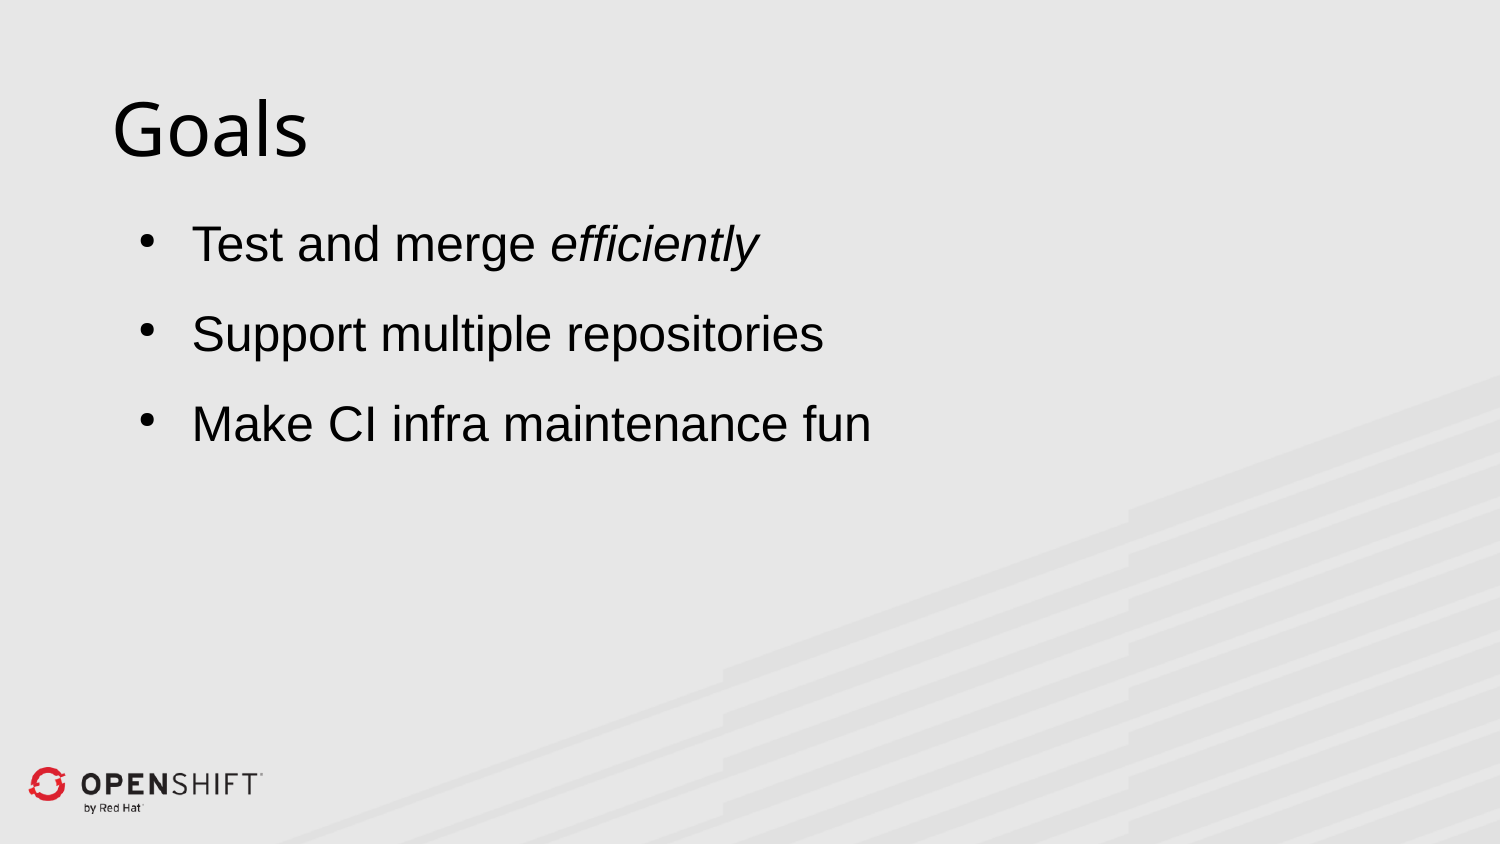

Goals
# Test and merge efficiently
Support multiple repositories
Make CI infra maintenance fun